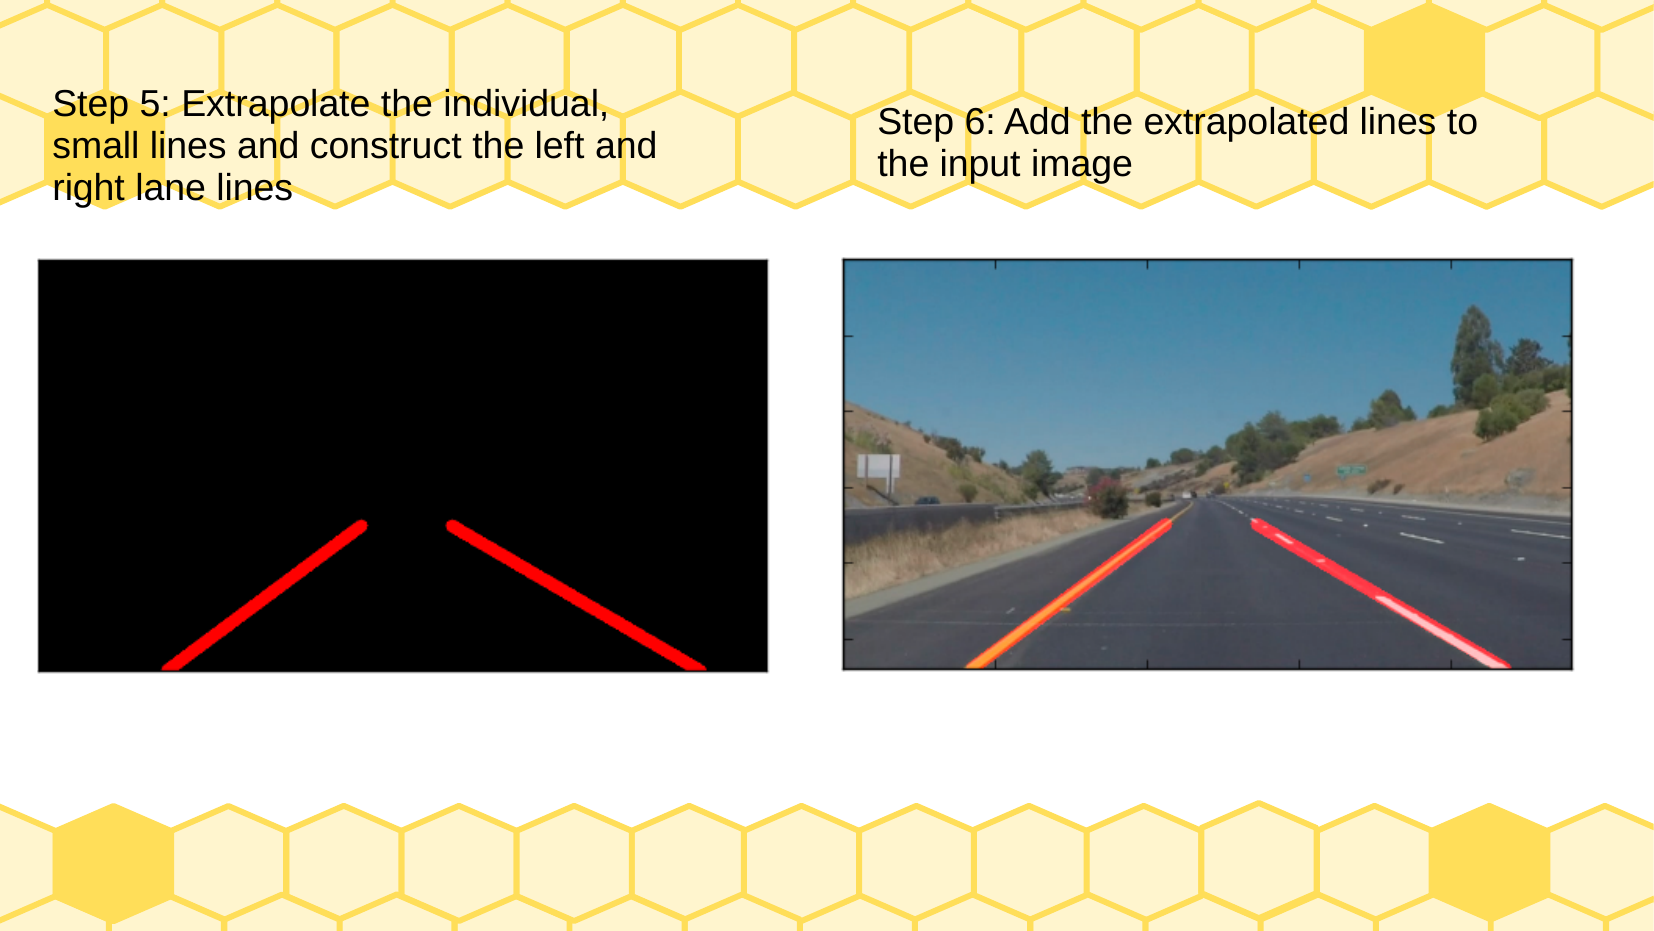

Step 5: Extrapolate the individual, small lines and construct the left and right lane lines
Step 6: Add the extrapolated lines to the input image